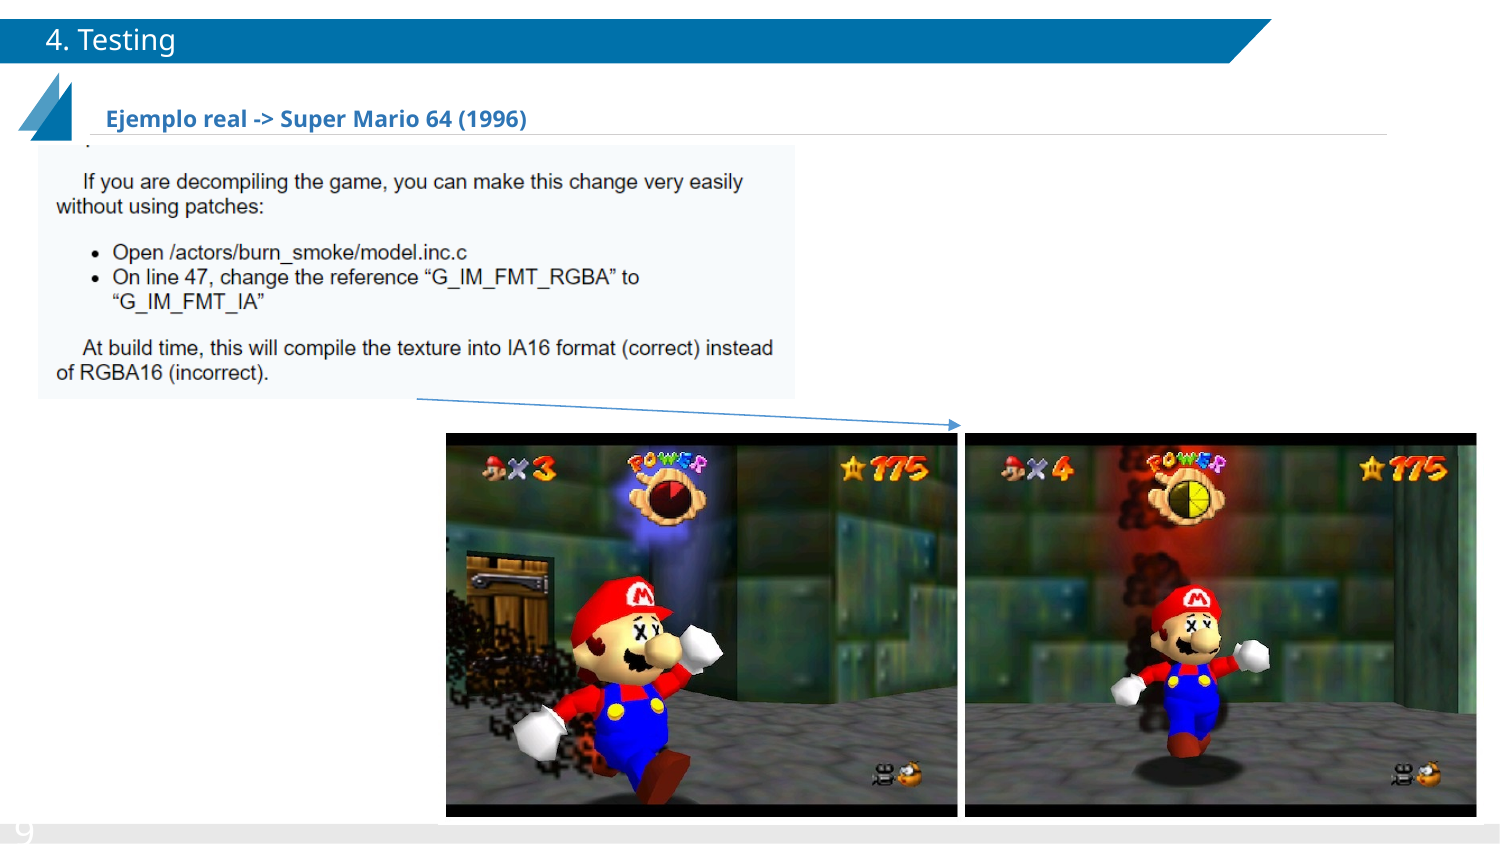

# 4. Testing
Ejemplo real -> Super Mario 64 (1996)